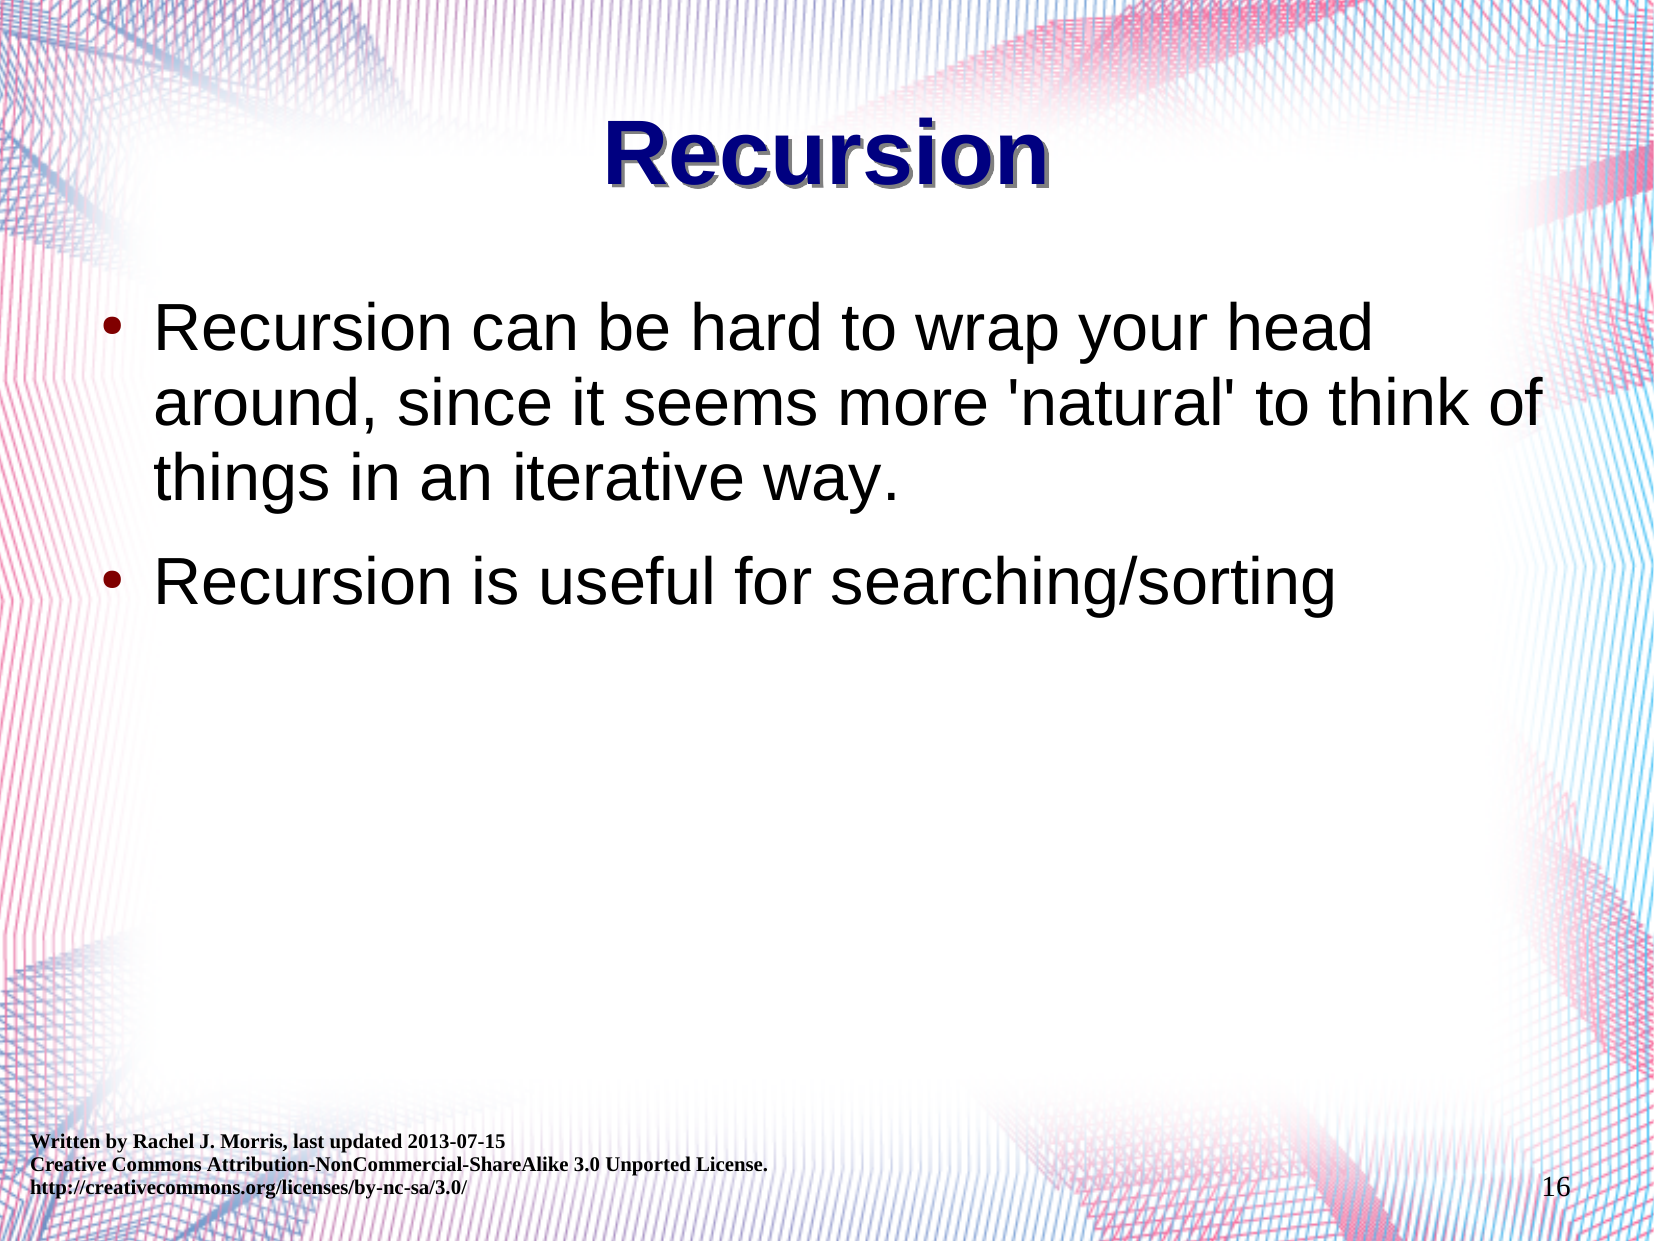

# Recursion
Recursion can be hard to wrap your head around, since it seems more 'natural' to think of things in an iterative way.
Recursion is useful for searching/sorting
16